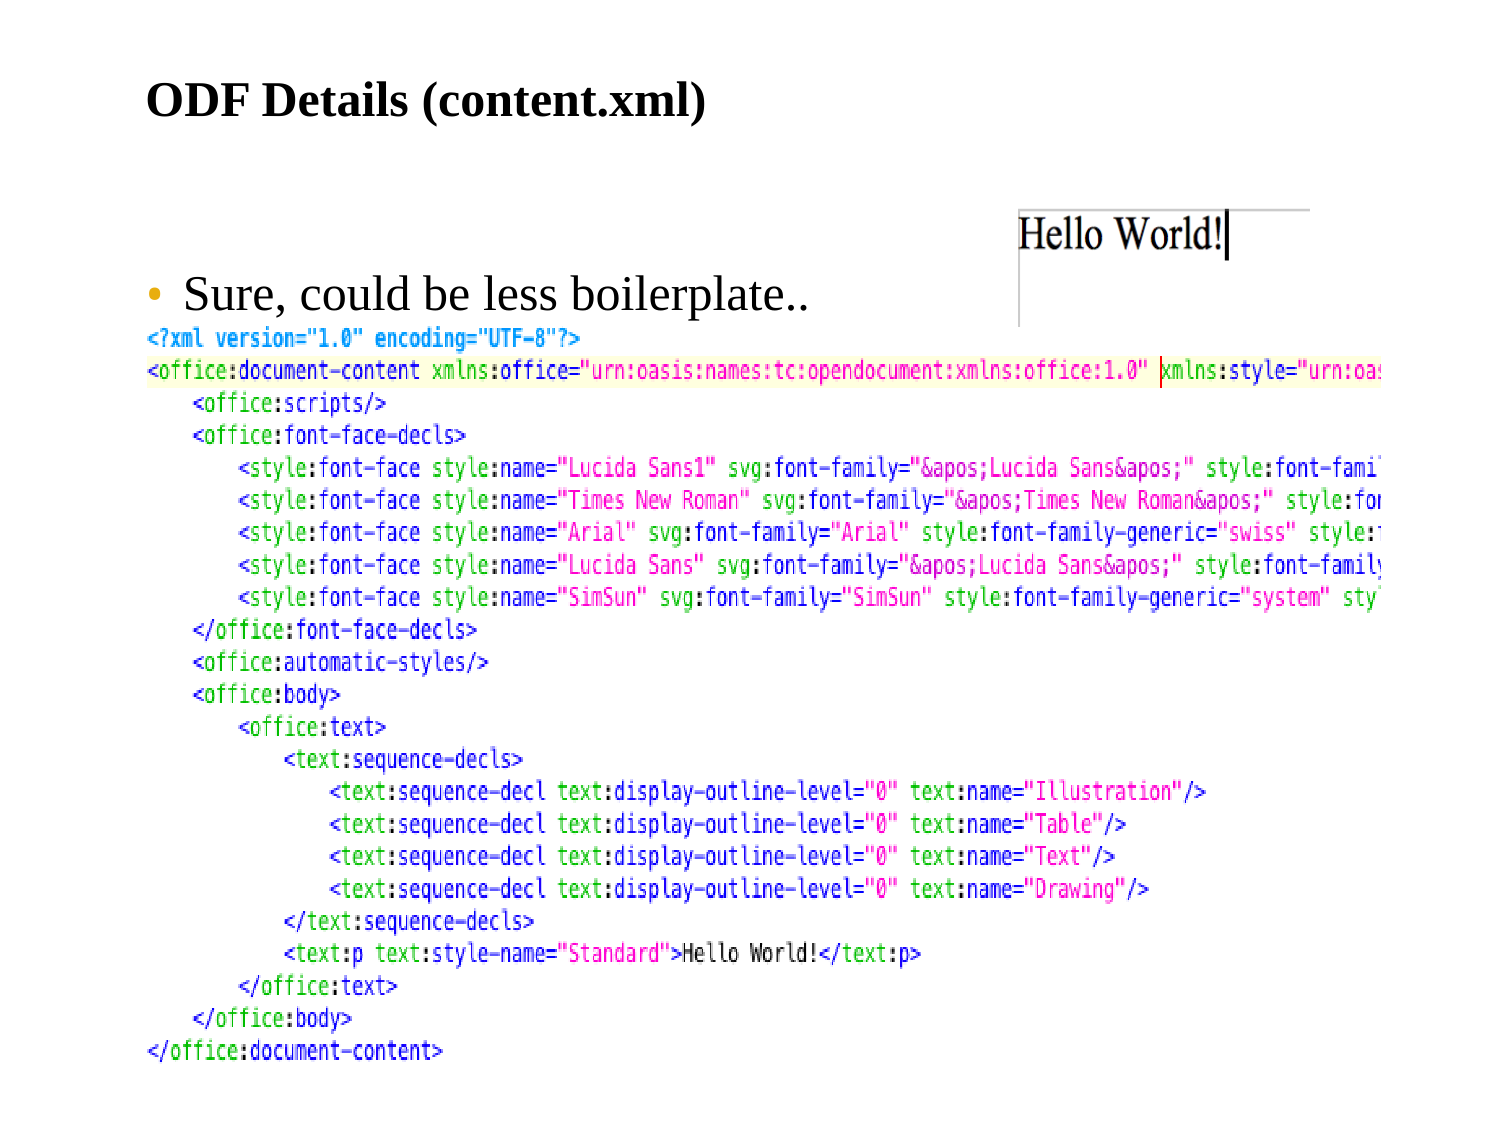

# ODF Details (content.xml)
Sure, could be less boilerplate..